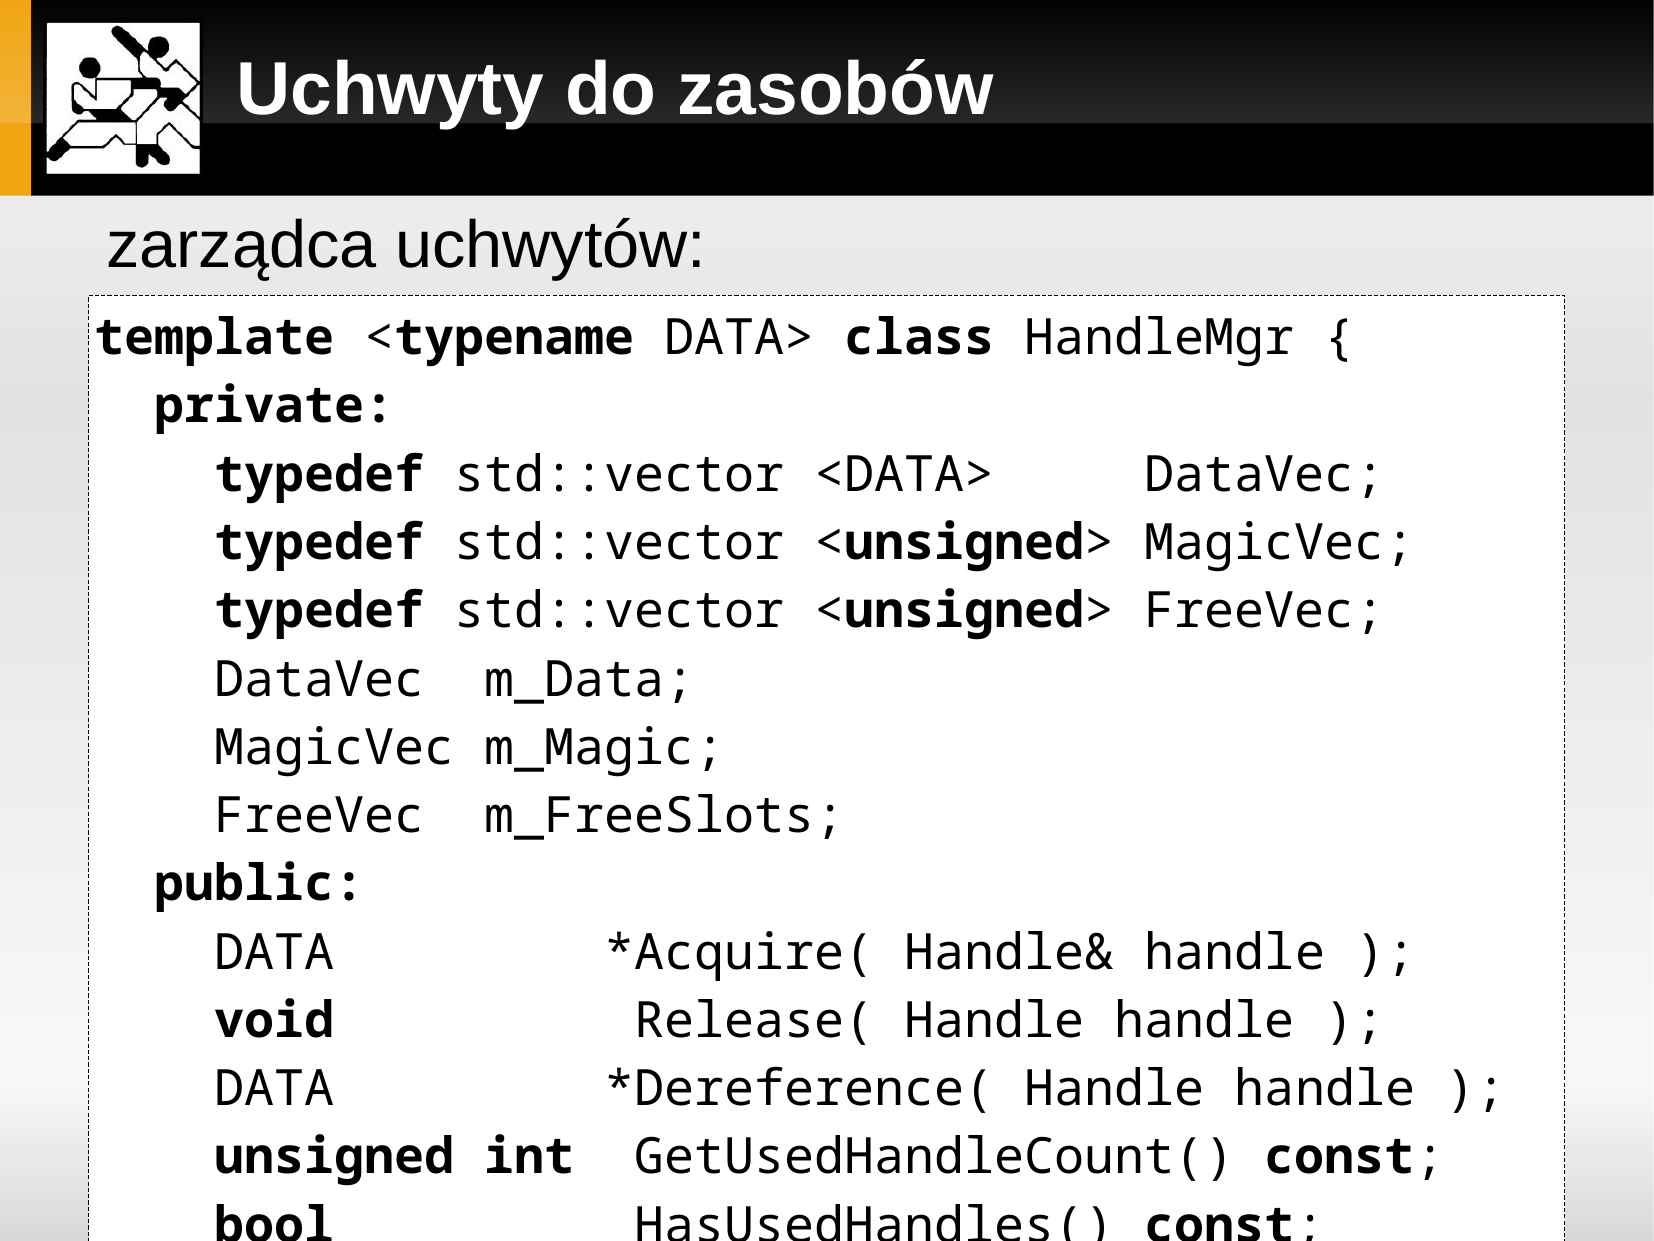

# Uchwyty do zasobów
zarządca uchwytów:
template <typename DATA> class HandleMgr {
 private:
 typedef std::vector <DATA> DataVec;
 typedef std::vector <unsigned> MagicVec;
 typedef std::vector <unsigned> FreeVec;
 DataVec m_Data;
 MagicVec m_Magic;
 FreeVec m_FreeSlots;
 public:
 DATA *Acquire( Handle& handle );
 void Release( Handle handle );
 DATA *Dereference( Handle handle );
 unsigned int GetUsedHandleCount() const;
 bool HasUsedHandles() const;
};